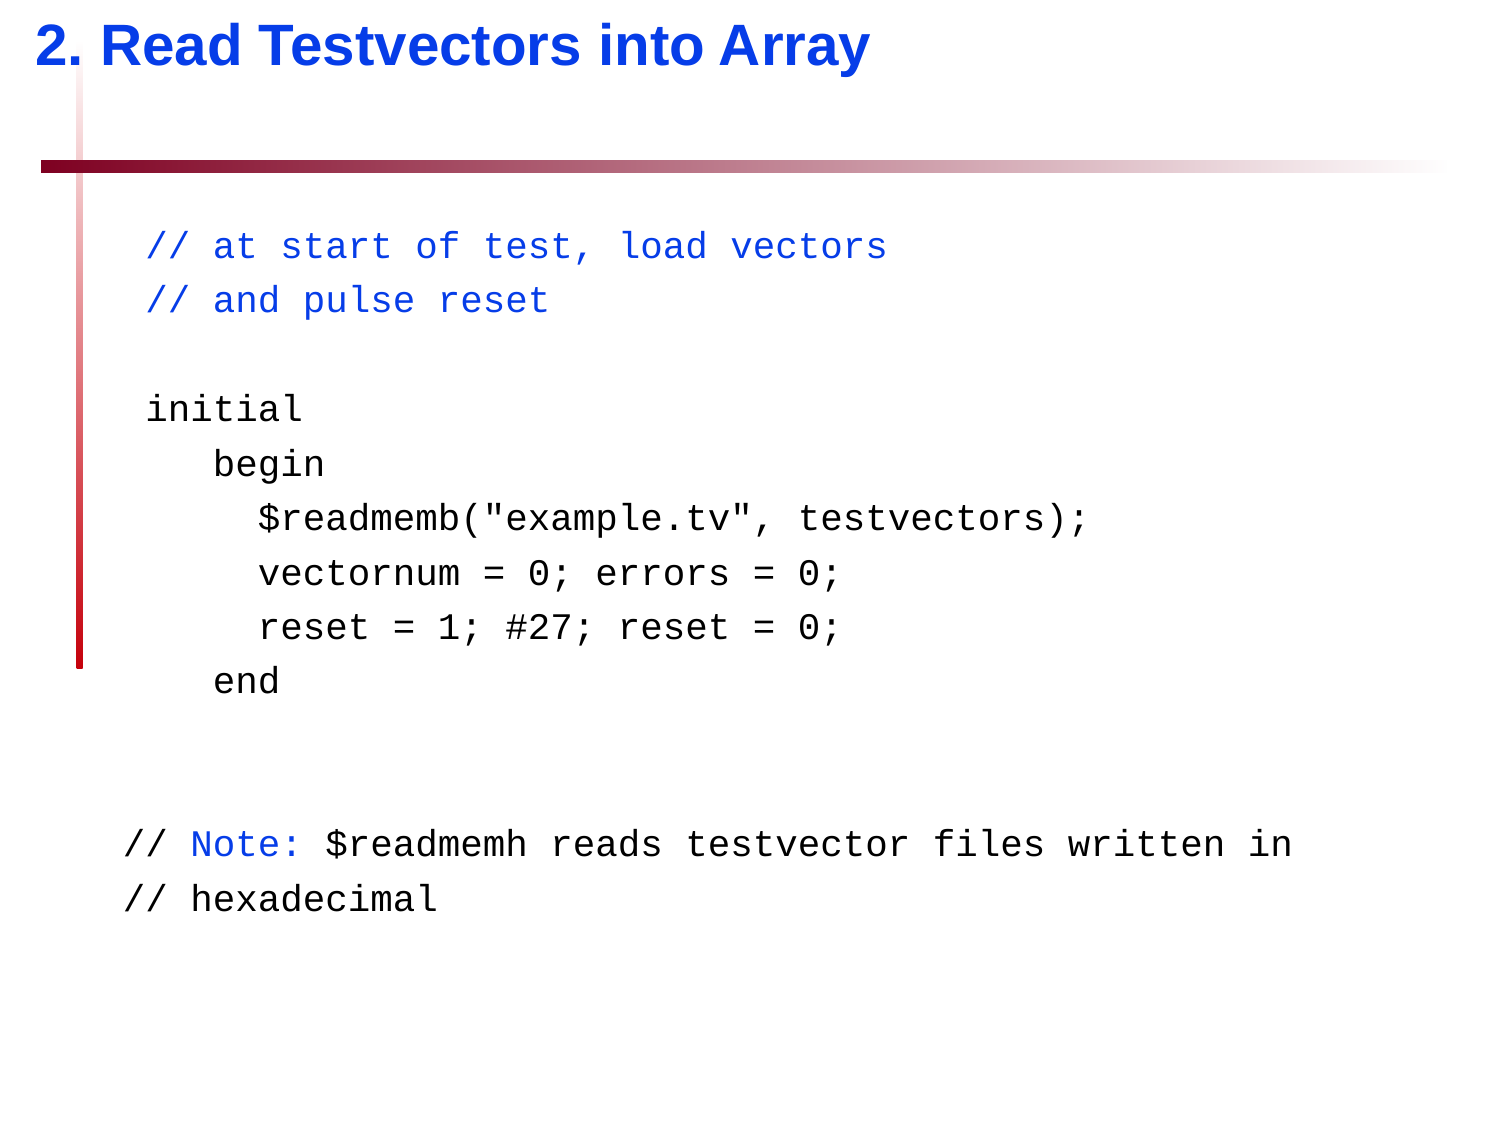

# 2. Read Testvectors into Array
 // at start of test, load vectors
 // and pulse reset
 initial
 begin
 $readmemb("example.tv", testvectors);
 vectornum = 0; errors = 0;
 reset = 1; #27; reset = 0;
 end
// Note: $readmemh reads testvector files written in
// hexadecimal